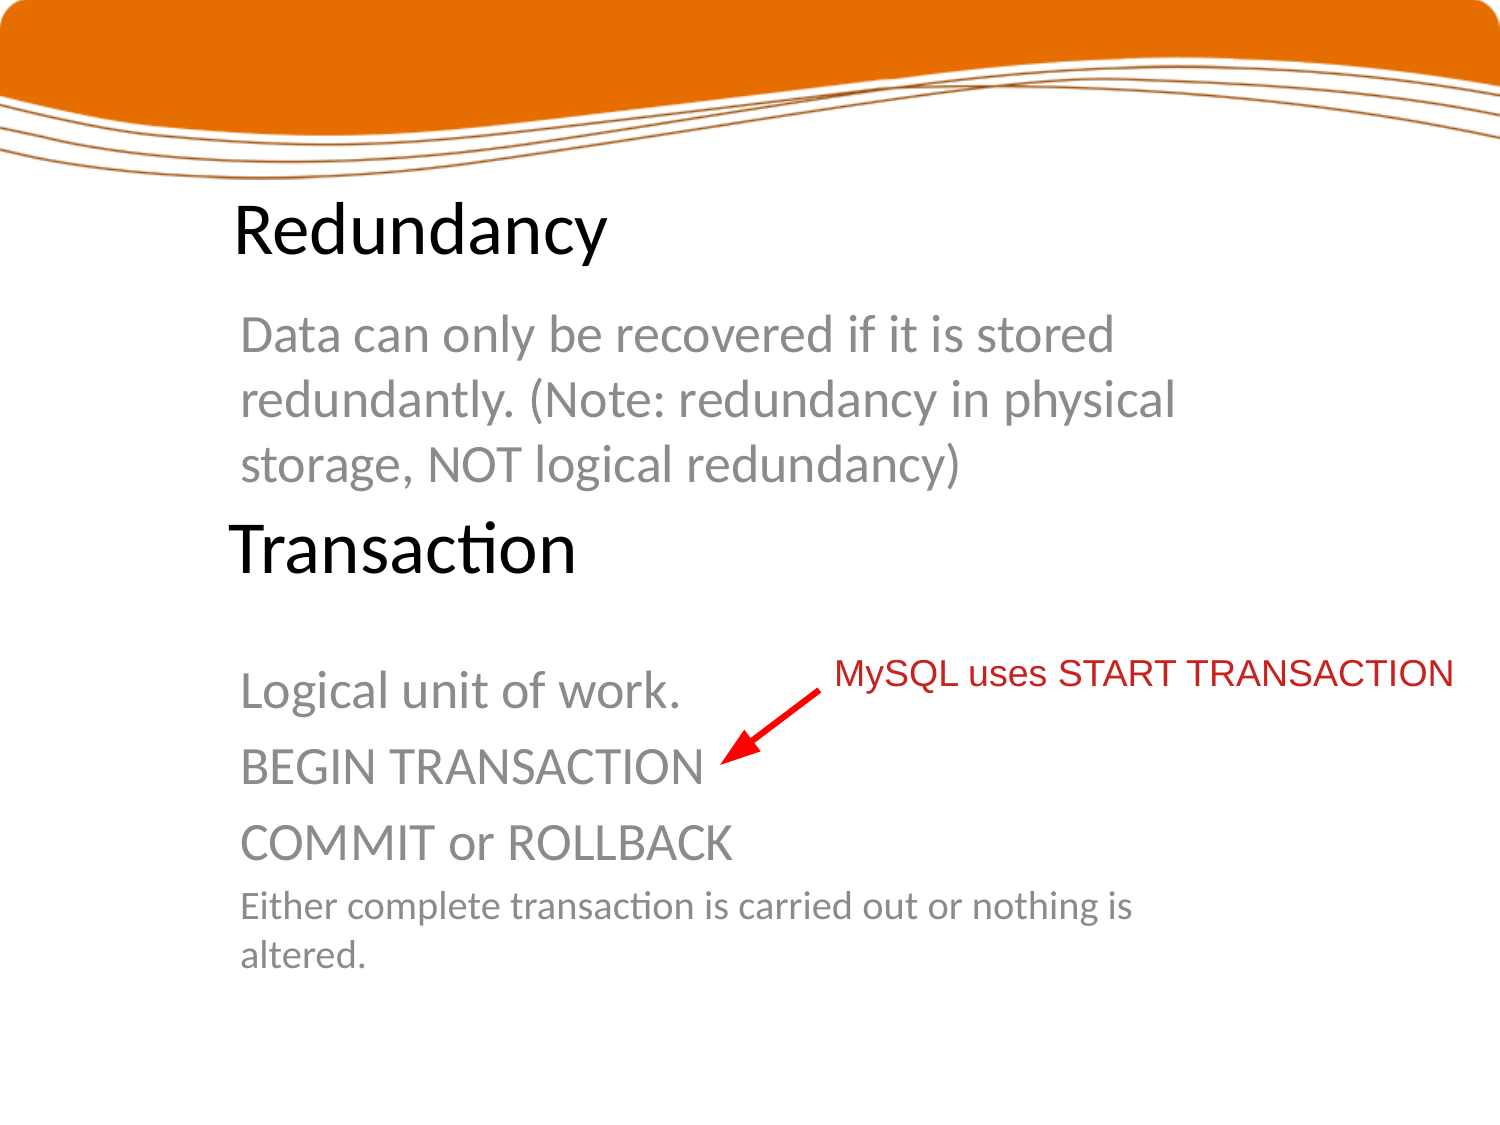

Redundancy
# Data can only be recovered if it is stored redundantly. (Note: redundancy in physical storage, NOT logical redundancy)
Logical unit of work.
BEGIN TRANSACTION
COMMIT or ROLLBACK
Either complete transaction is carried out or nothing is altered.
Transaction
MySQL uses START TRANSACTION